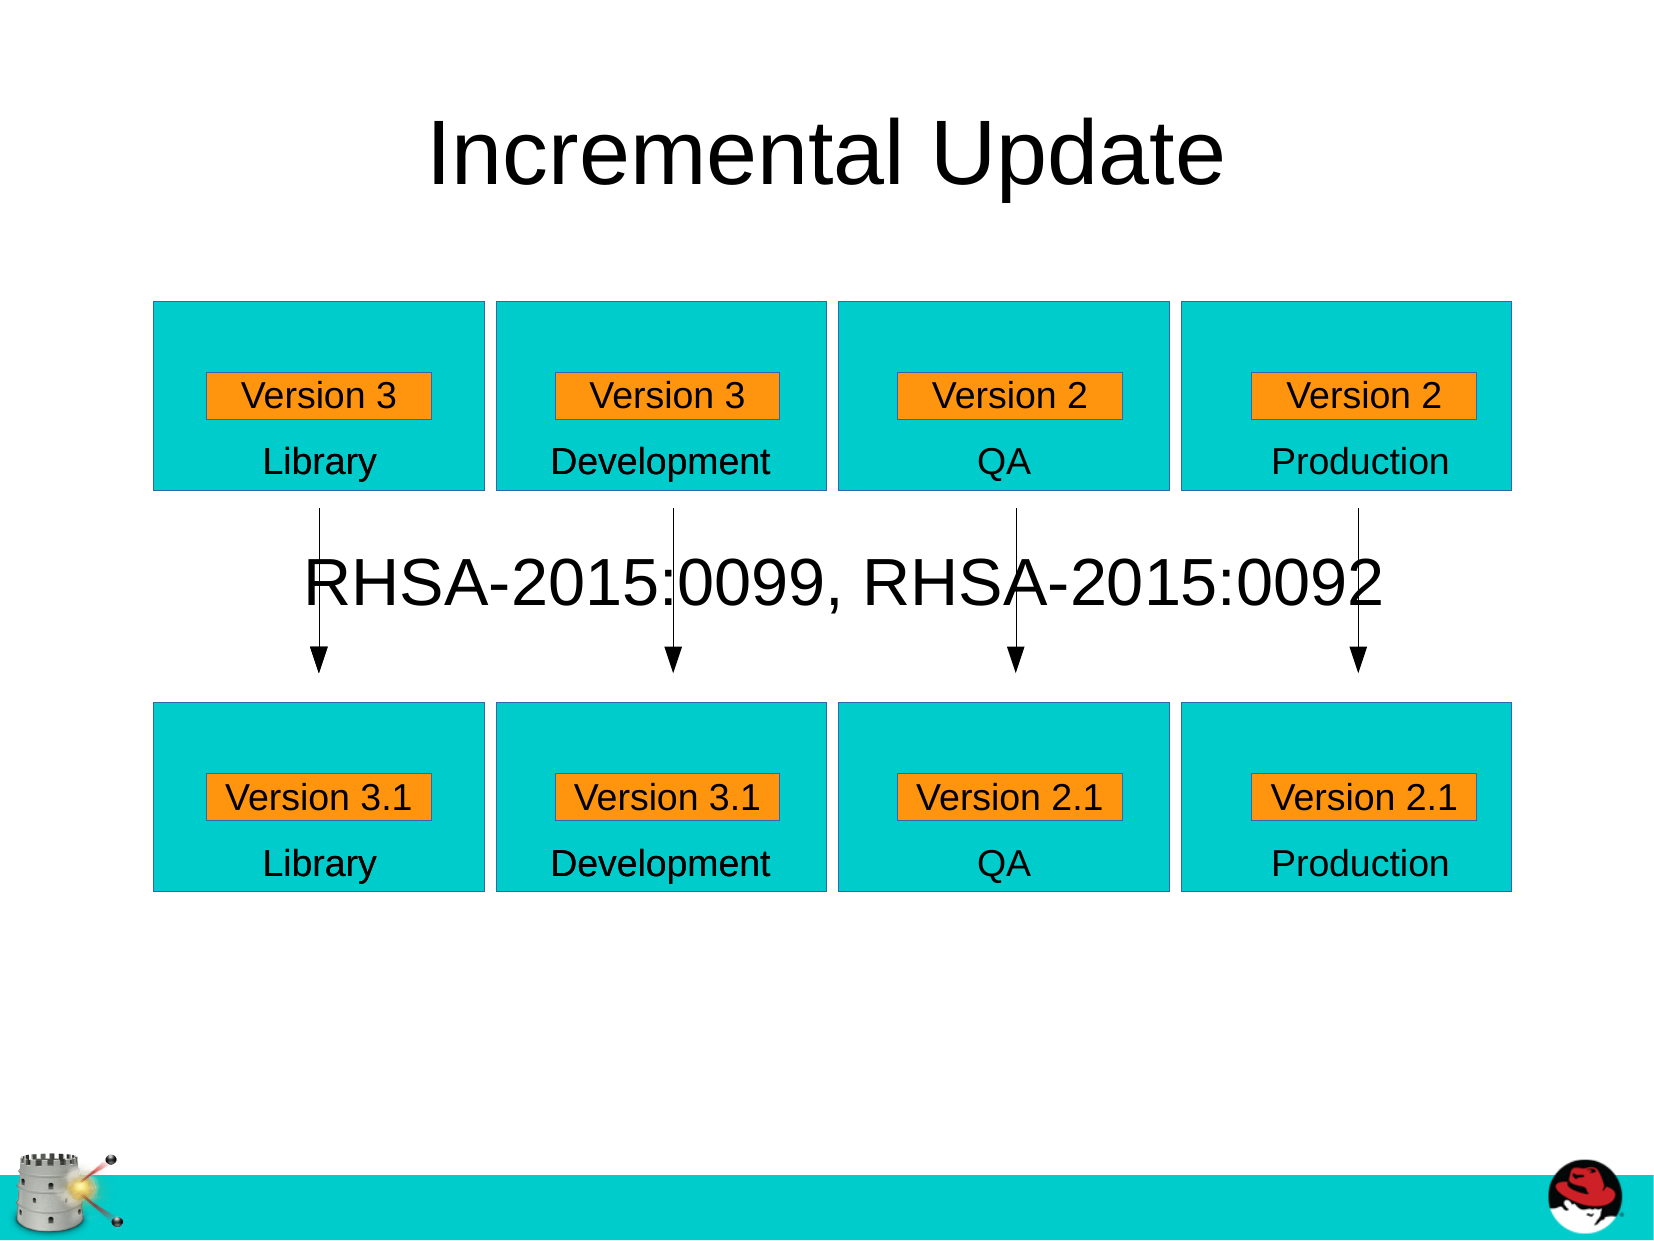

# Incremental Update
Version 3
Version 3
Version 2
Version 2
Library
Library
Development
Development
Development
Development
 QA
Production
RHSA-2015:0099, RHSA-2015:0092
Version 3.1
Version 3.1
Version 2.1
Version 2.1
Library
Library
Development
Development
Development
Development
 QA
Production